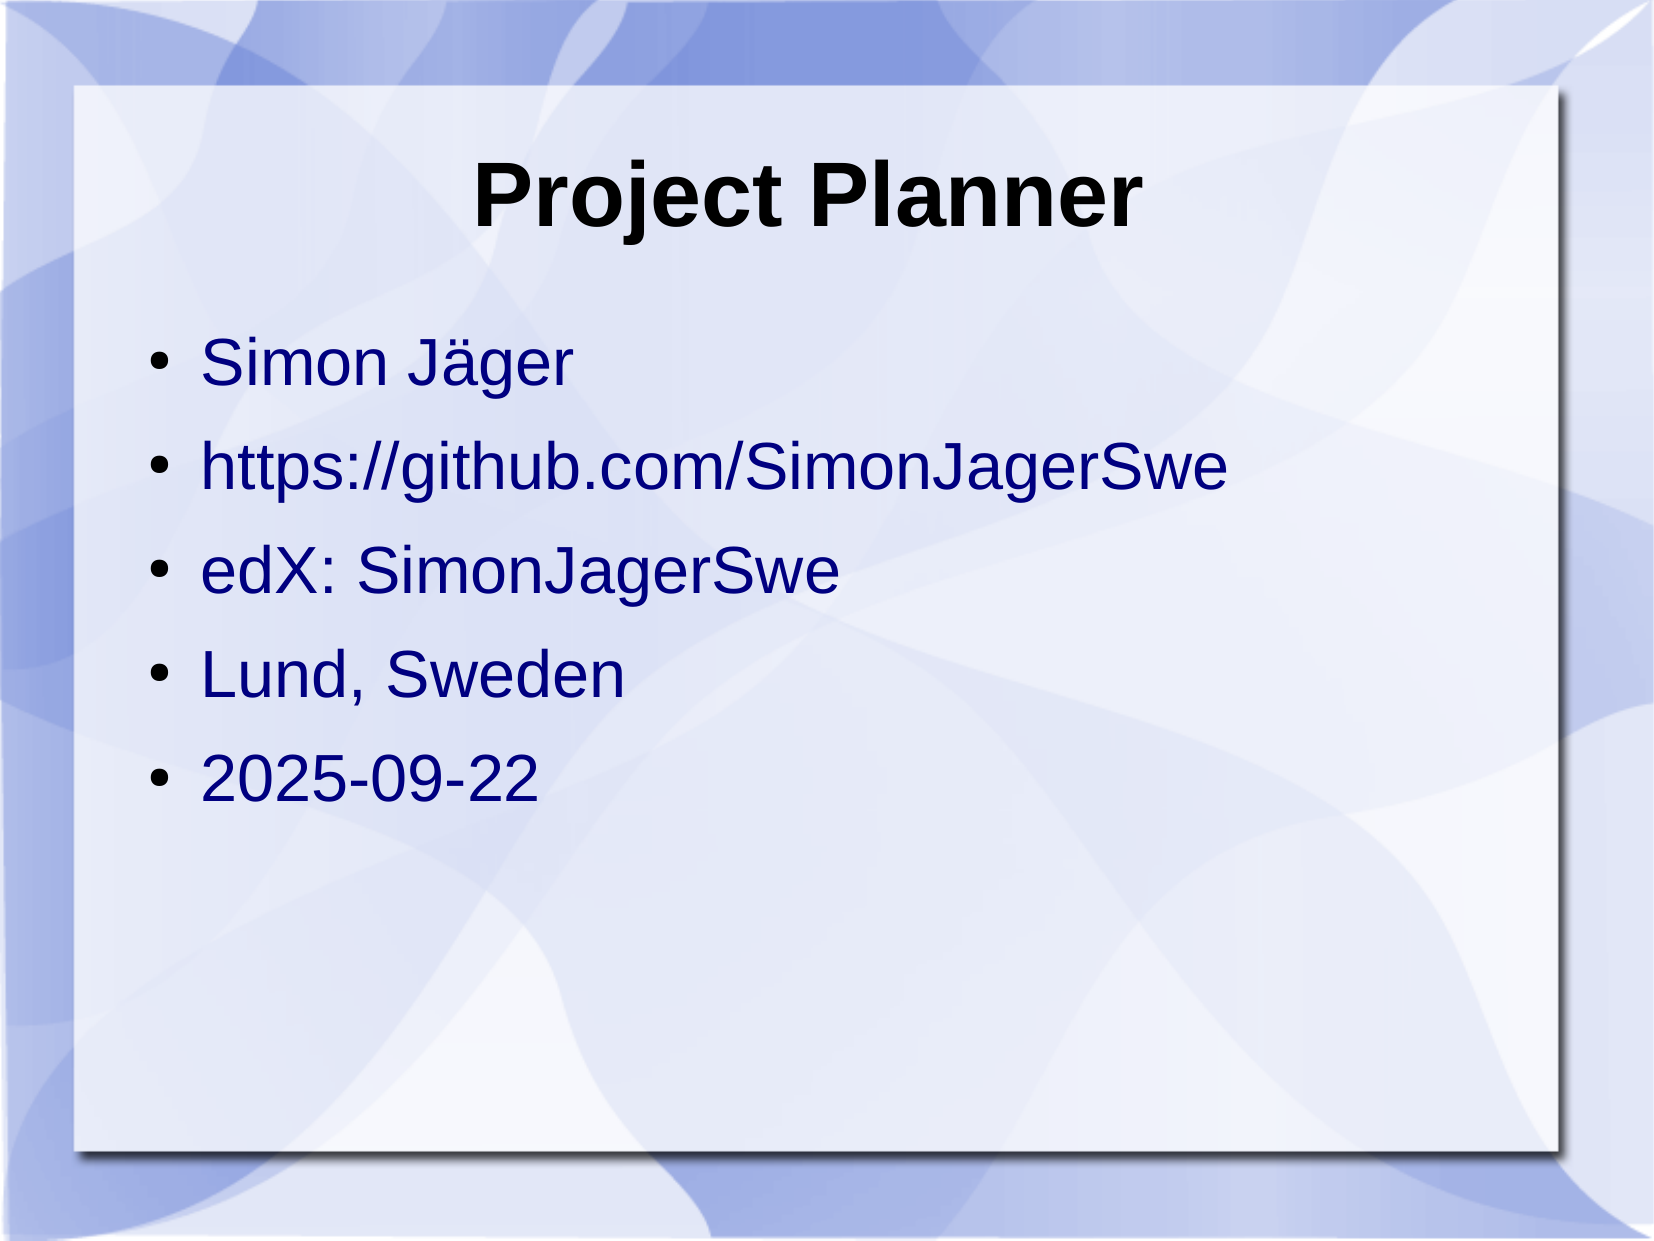

# Project Planner
Simon Jäger
https://github.com/SimonJagerSwe
edX: SimonJagerSwe
Lund, Sweden
2025-09-22